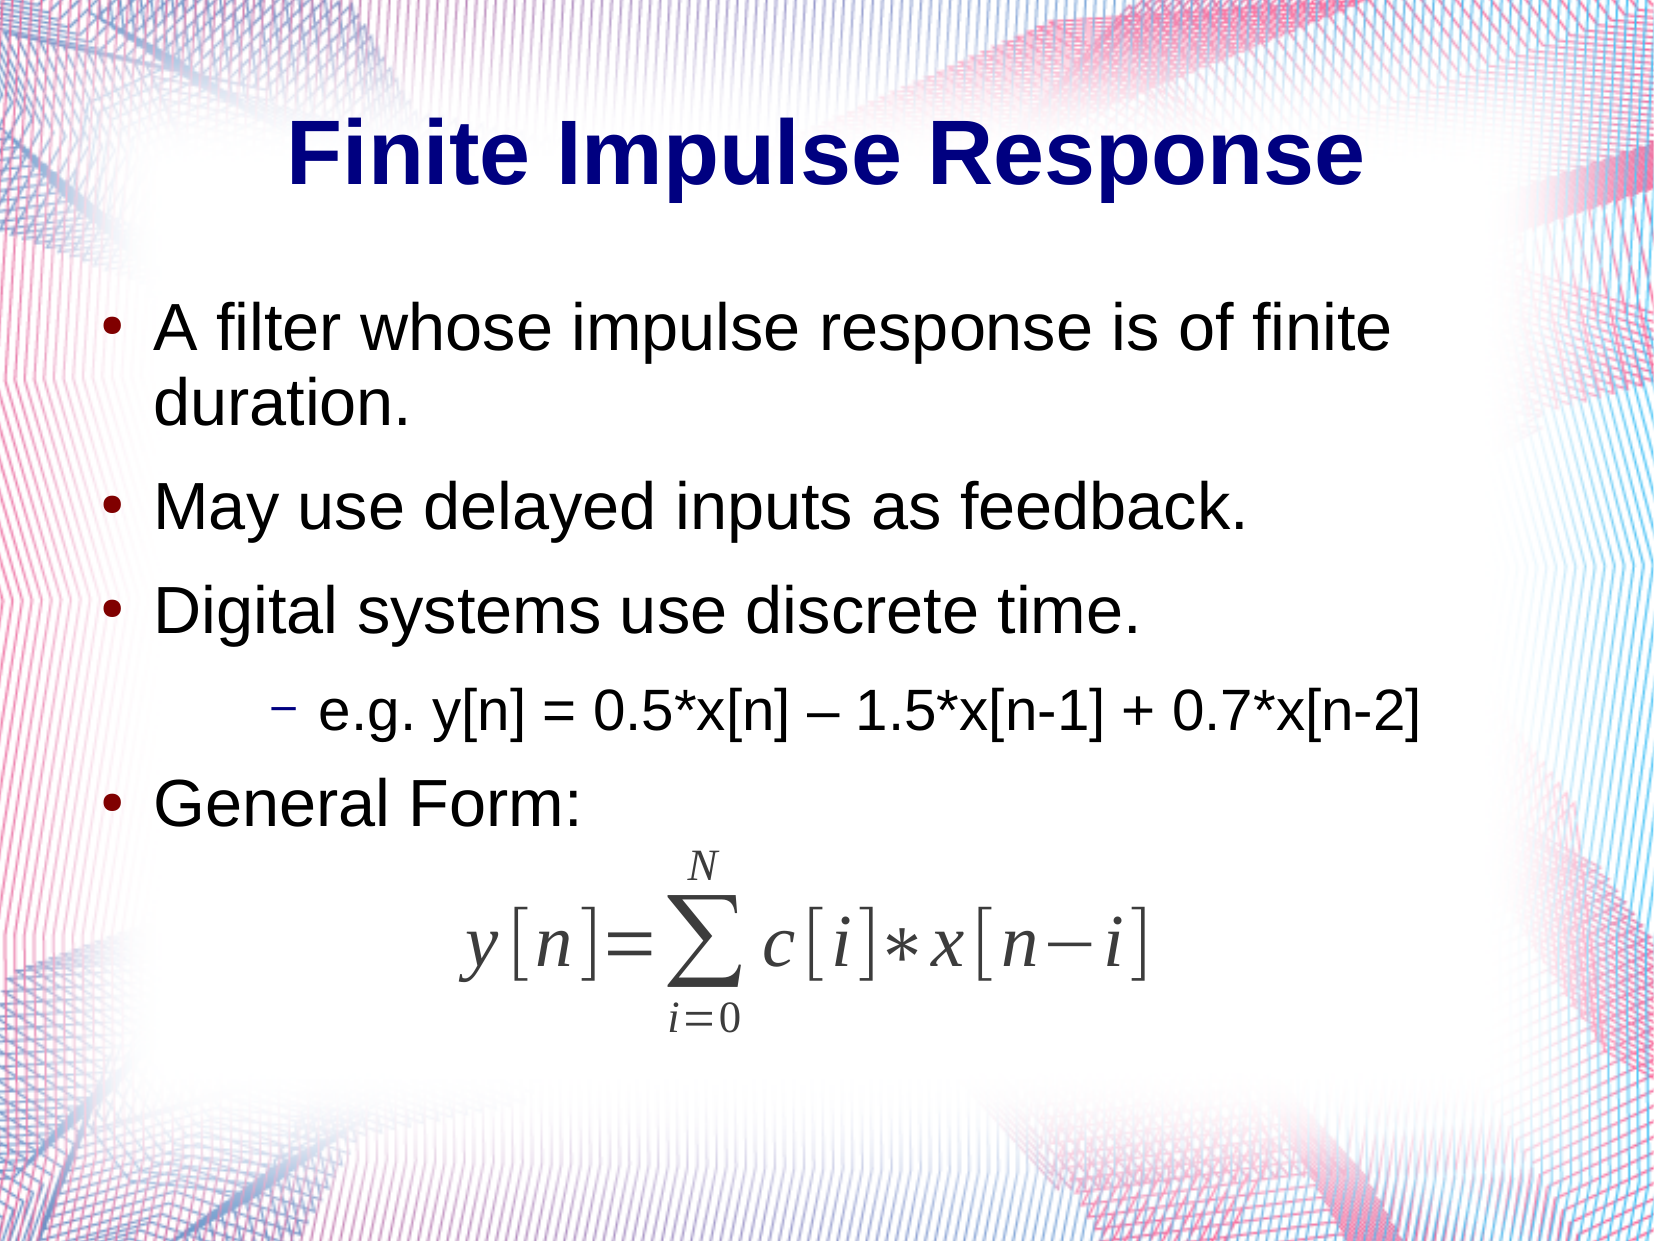

# Finite Impulse Response
A filter whose impulse response is of finite duration.
May use delayed inputs as feedback.
Digital systems use discrete time.
e.g. y[n] = 0.5*x[n] – 1.5*x[n-1] + 0.7*x[n-2]
General Form: